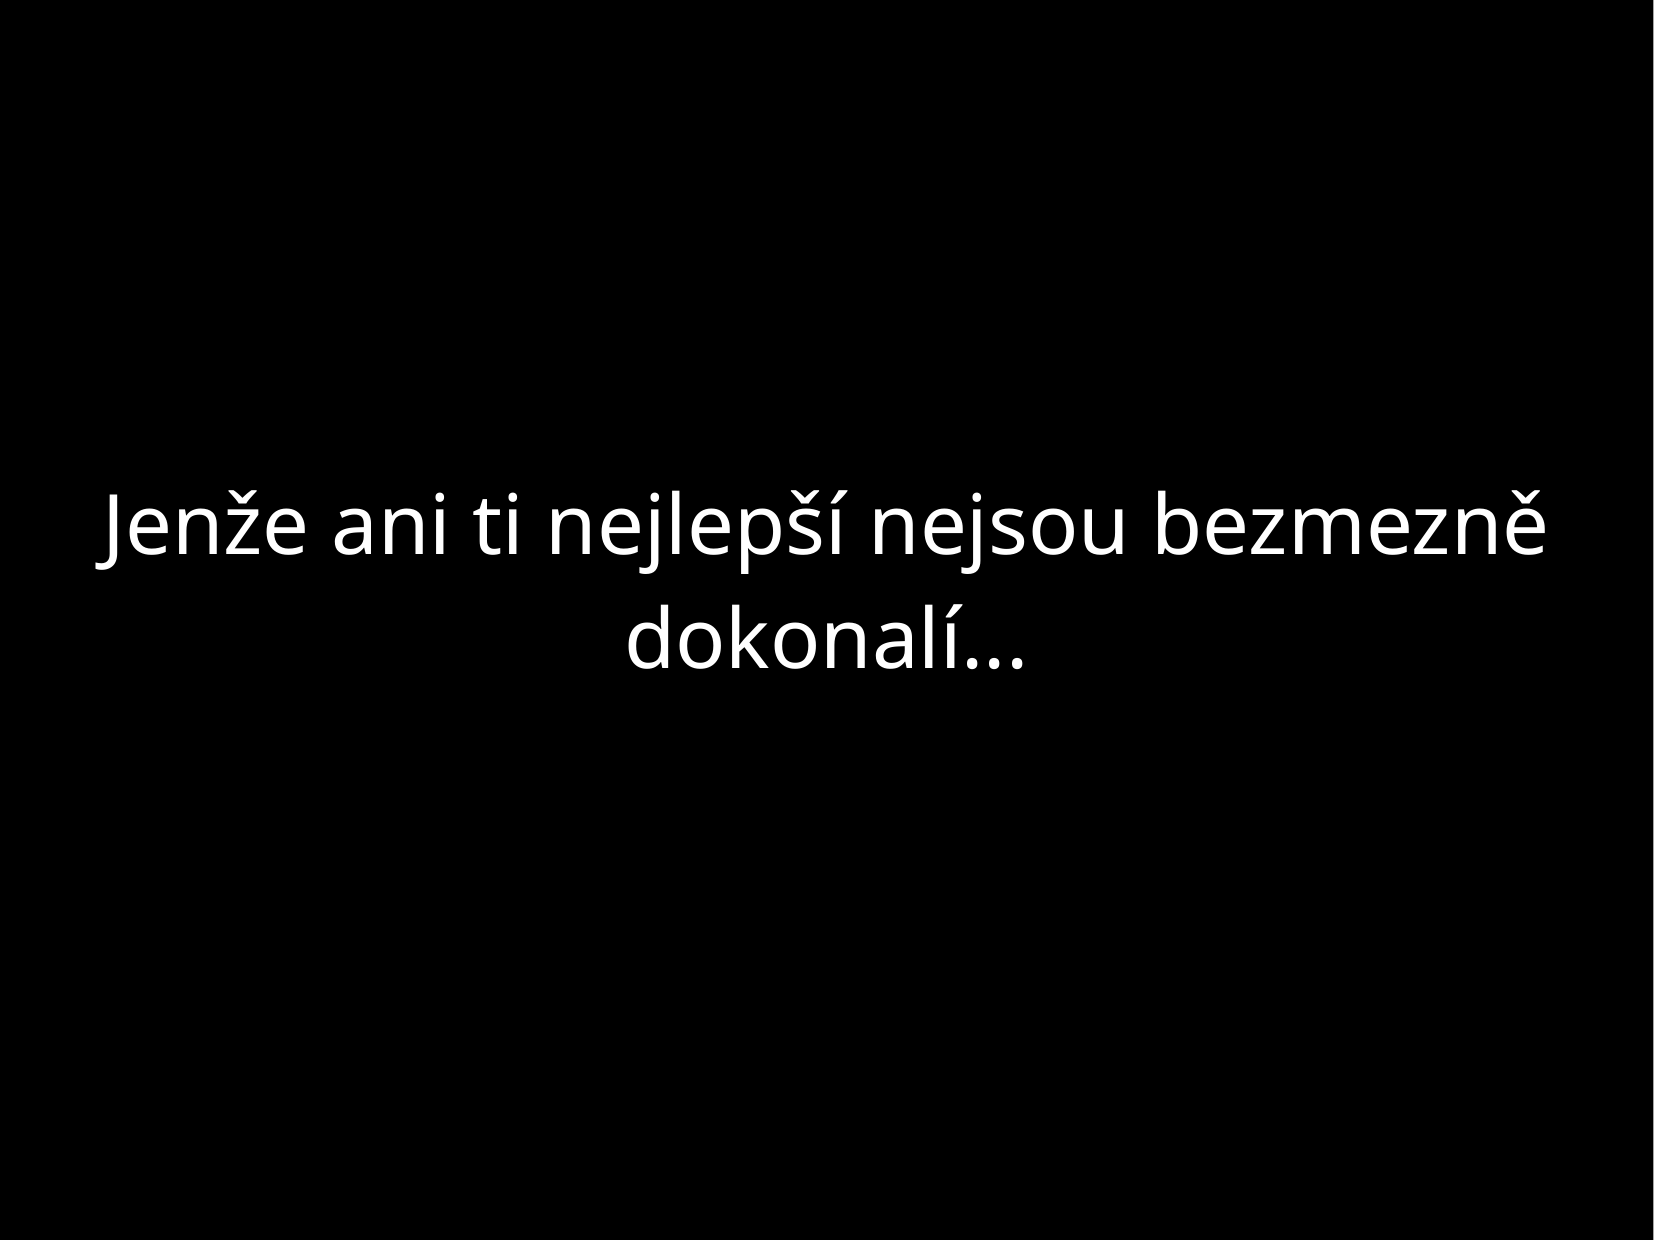

# Jenže ani ti nejlepší nejsou bezmezně dokonalí...